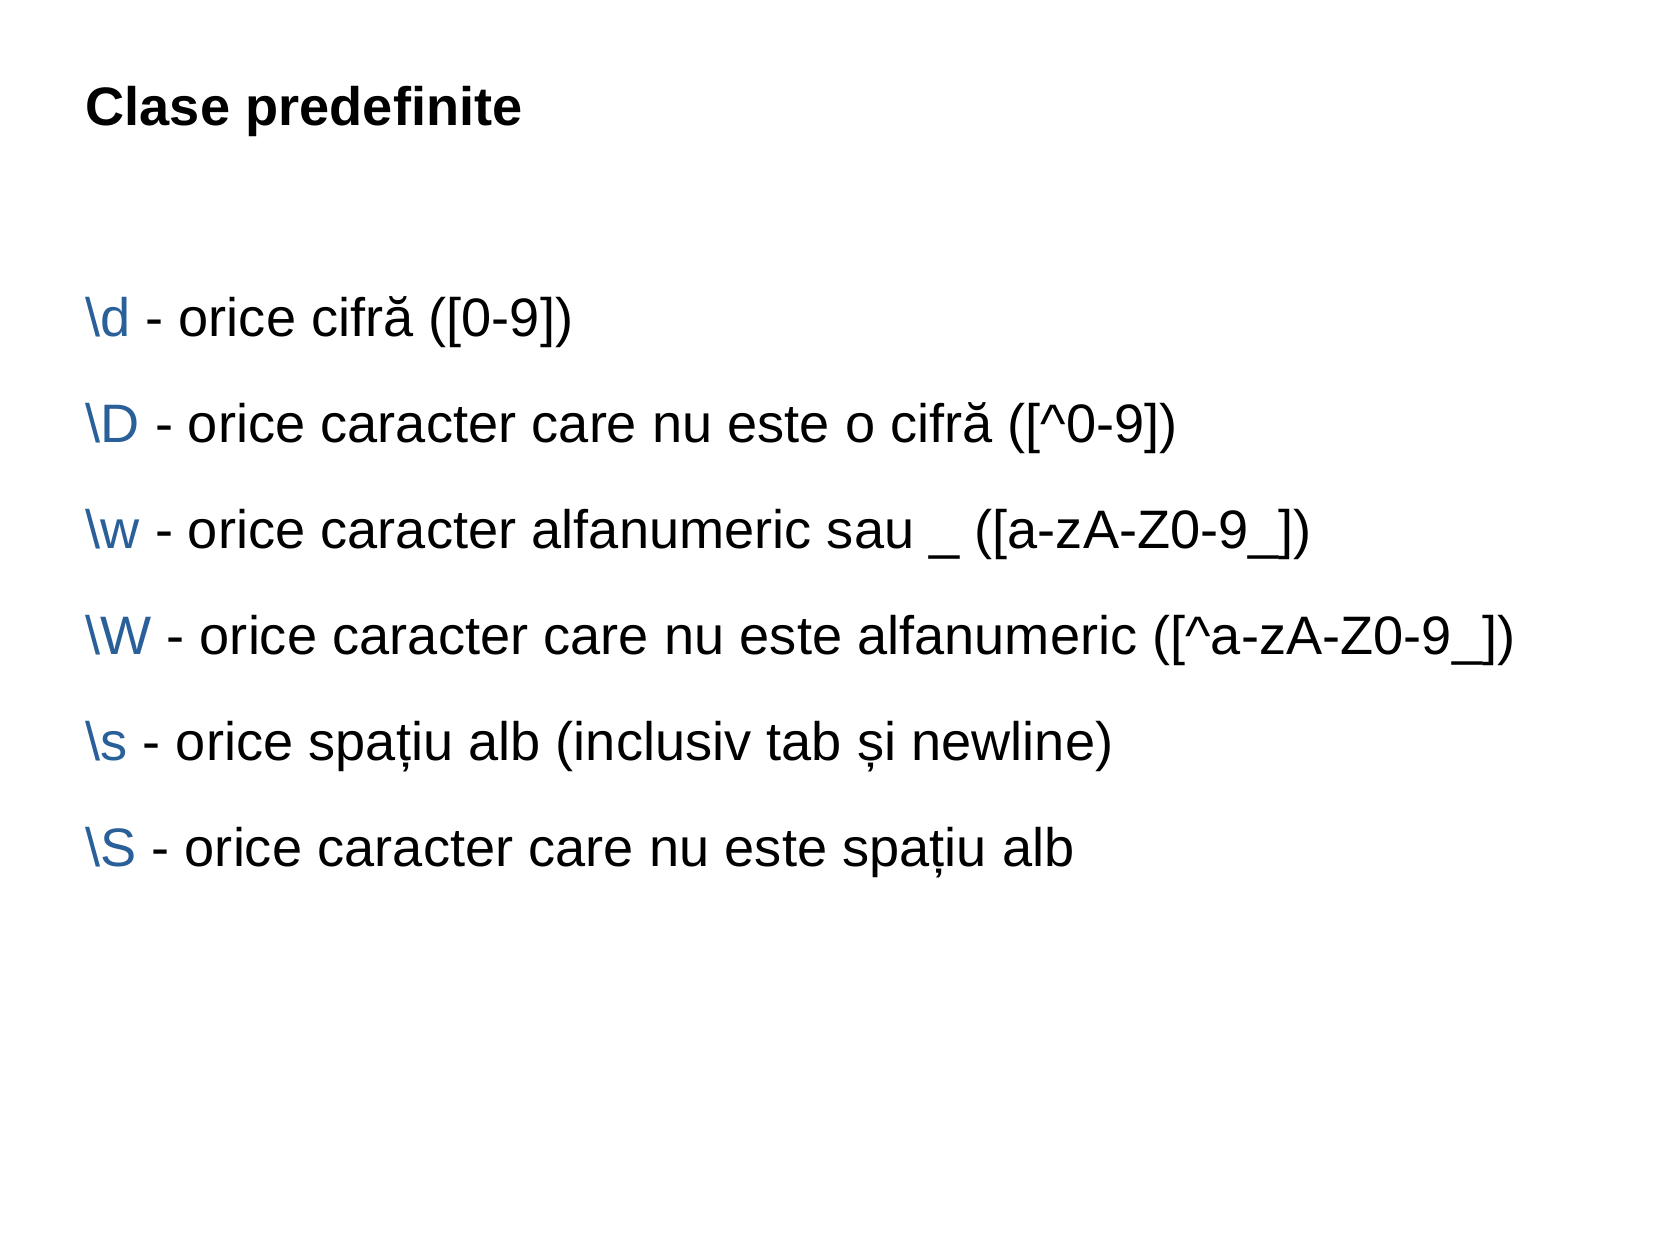

Clase predefinite
\d - orice cifră ([0-9])
\D - orice caracter care nu este o cifră ([^0-9])
\w - orice caracter alfanumeric sau _ ([a-zA-Z0-9_])
\W - orice caracter care nu este alfanumeric ([^a-zA-Z0-9_])
\s - orice spațiu alb (inclusiv tab și newline)
\S - orice caracter care nu este spațiu alb